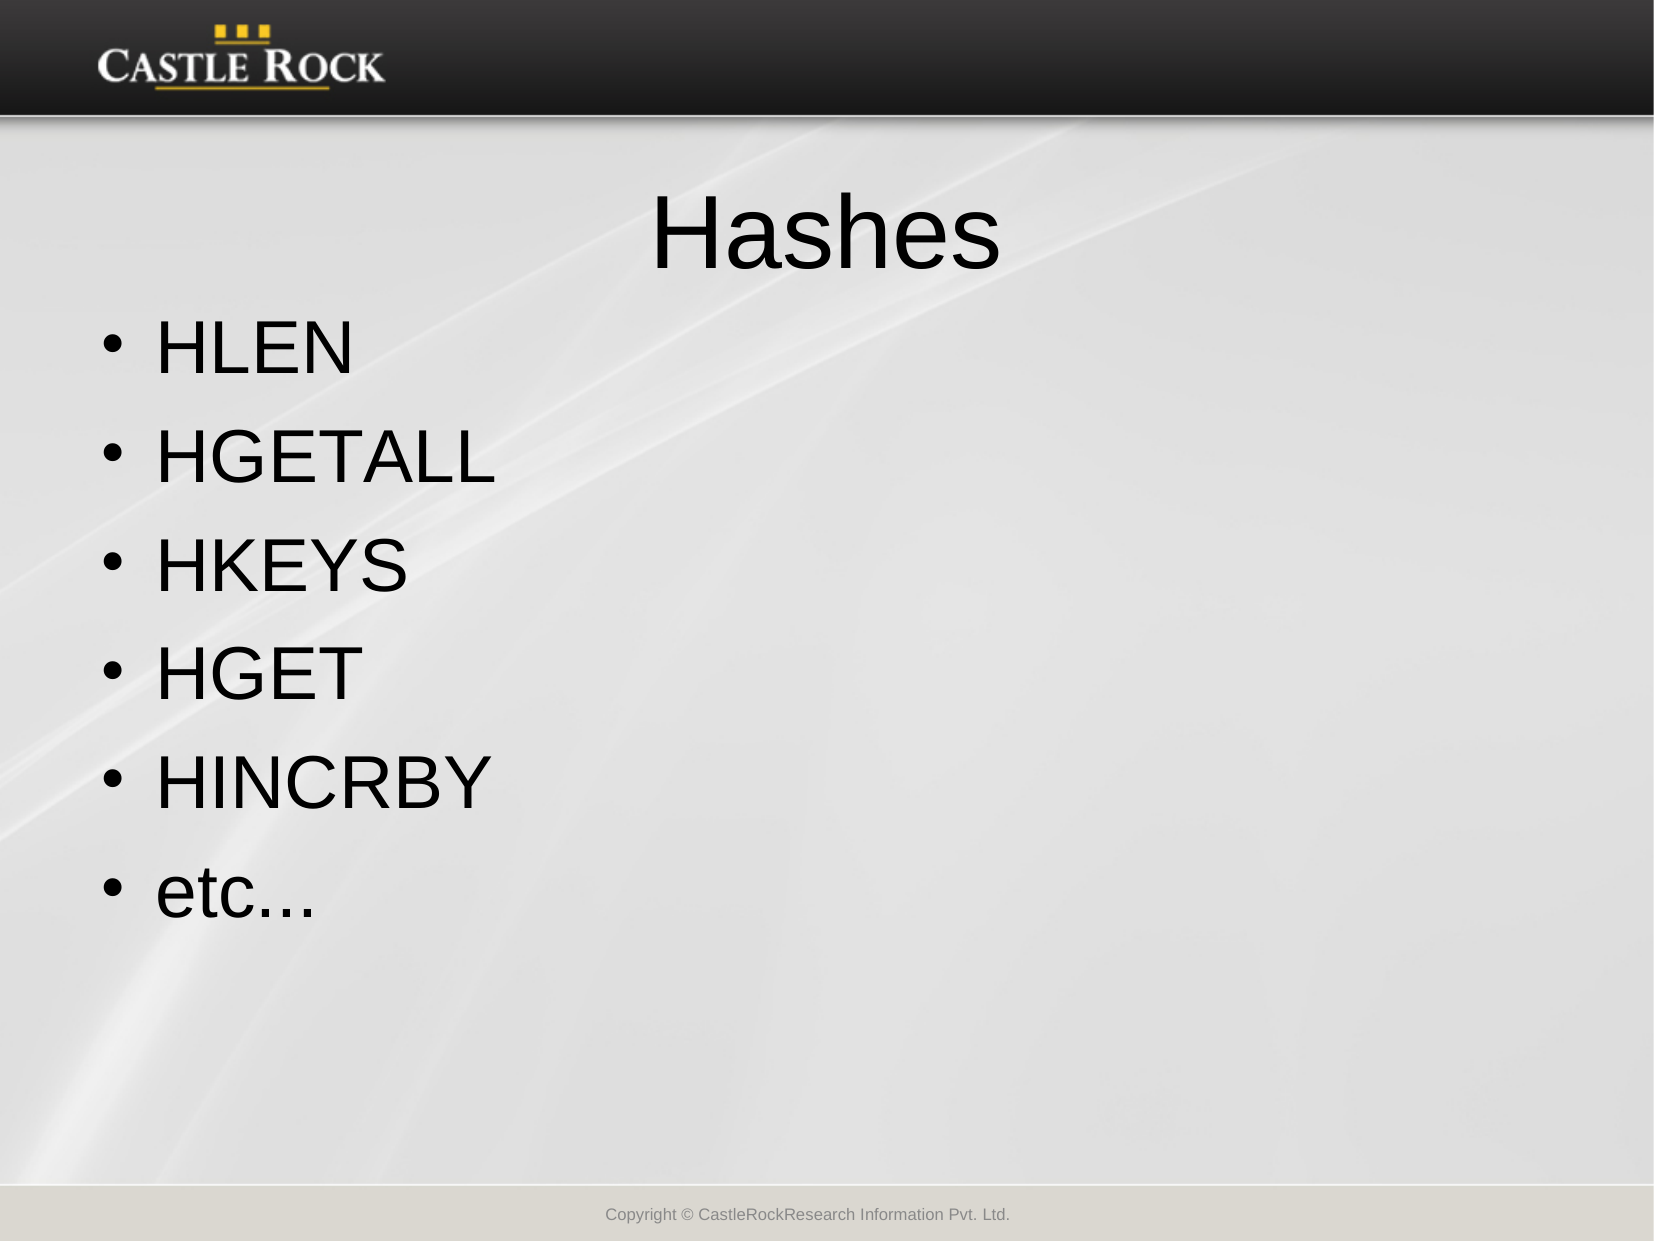

# Hashes
HLEN
HGETALL
HKEYS
HGET
HINCRBY
etc...